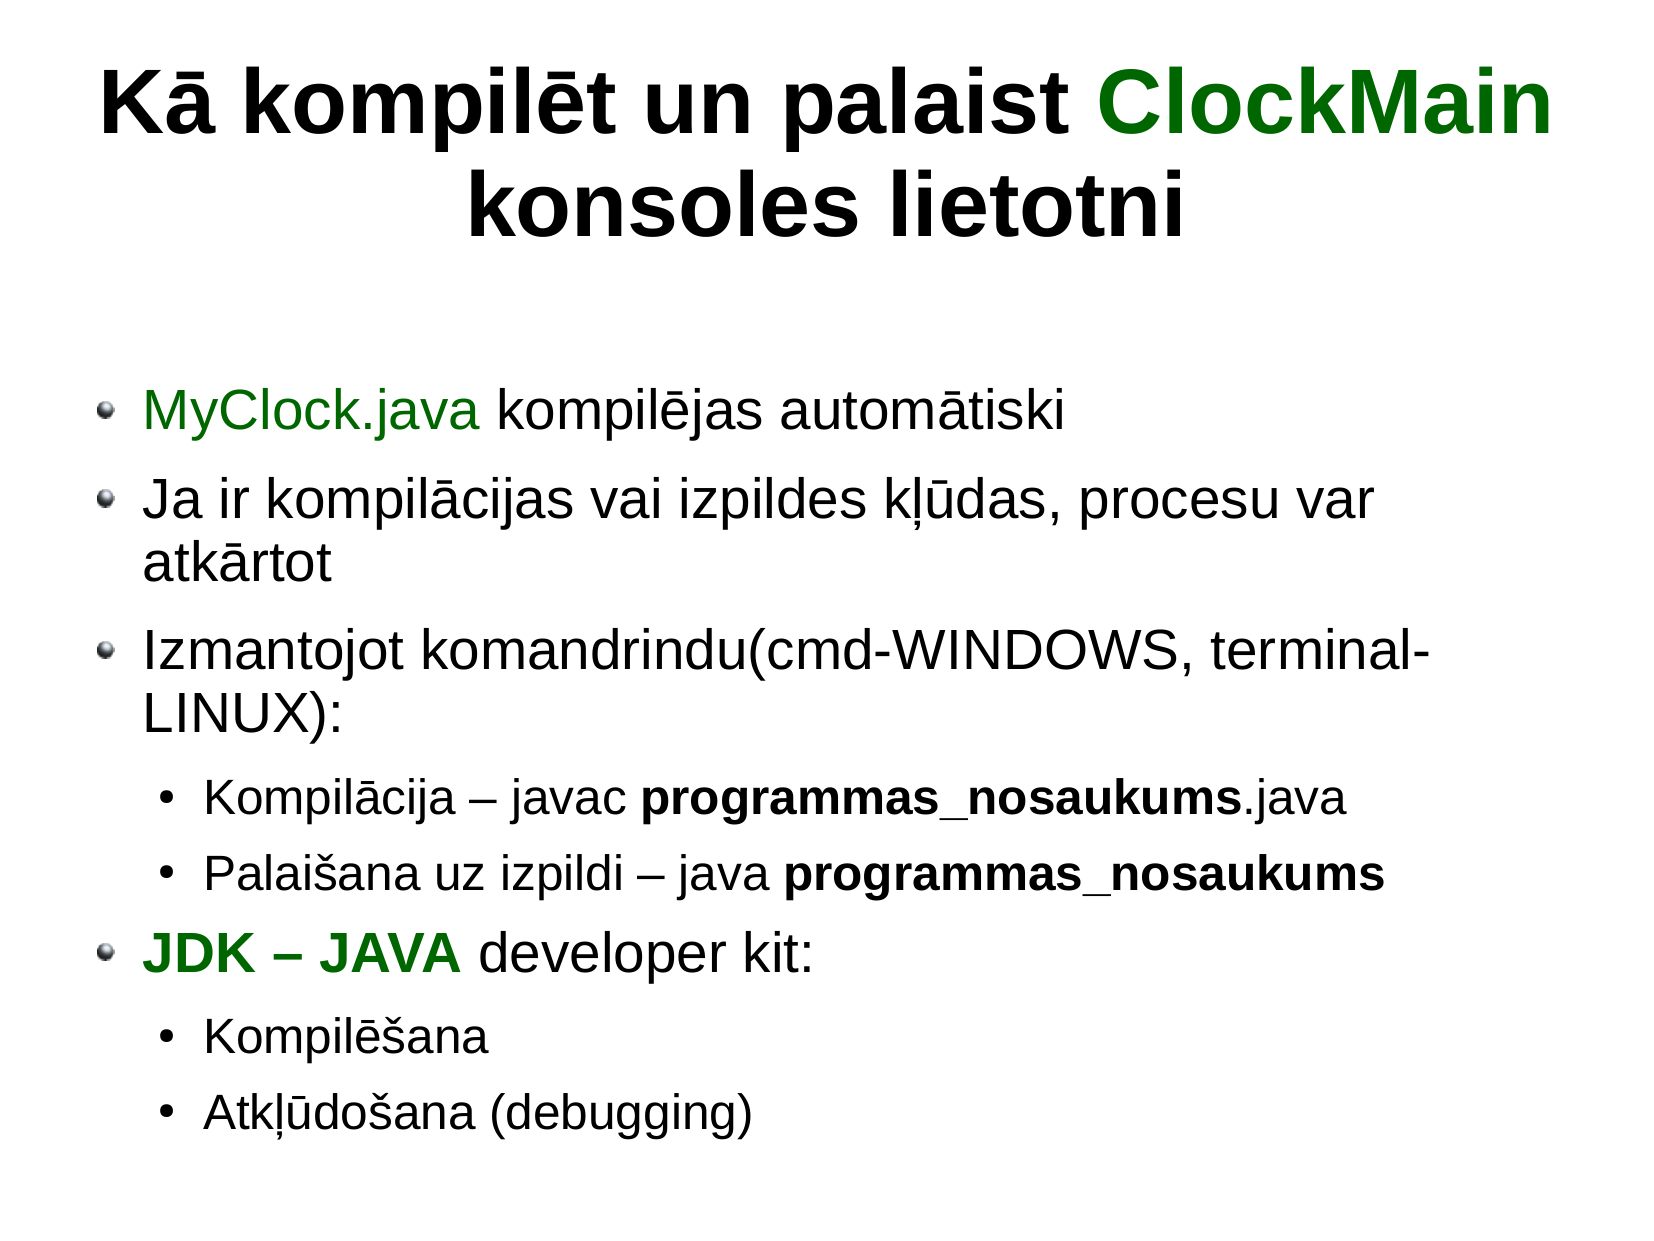

# Kā kompilēt un palaist ClockMain konsoles lietotni
MyClock.java kompilējas automātiski
Ja ir kompilācijas vai izpildes kļūdas, procesu var atkārtot
Izmantojot komandrindu(cmd-WINDOWS, terminal-LINUX):
Kompilācija – javac programmas_nosaukums.java
Palaišana uz izpildi – java programmas_nosaukums
JDK – JAVA developer kit:
Kompilēšana
Atkļūdošana (debugging)